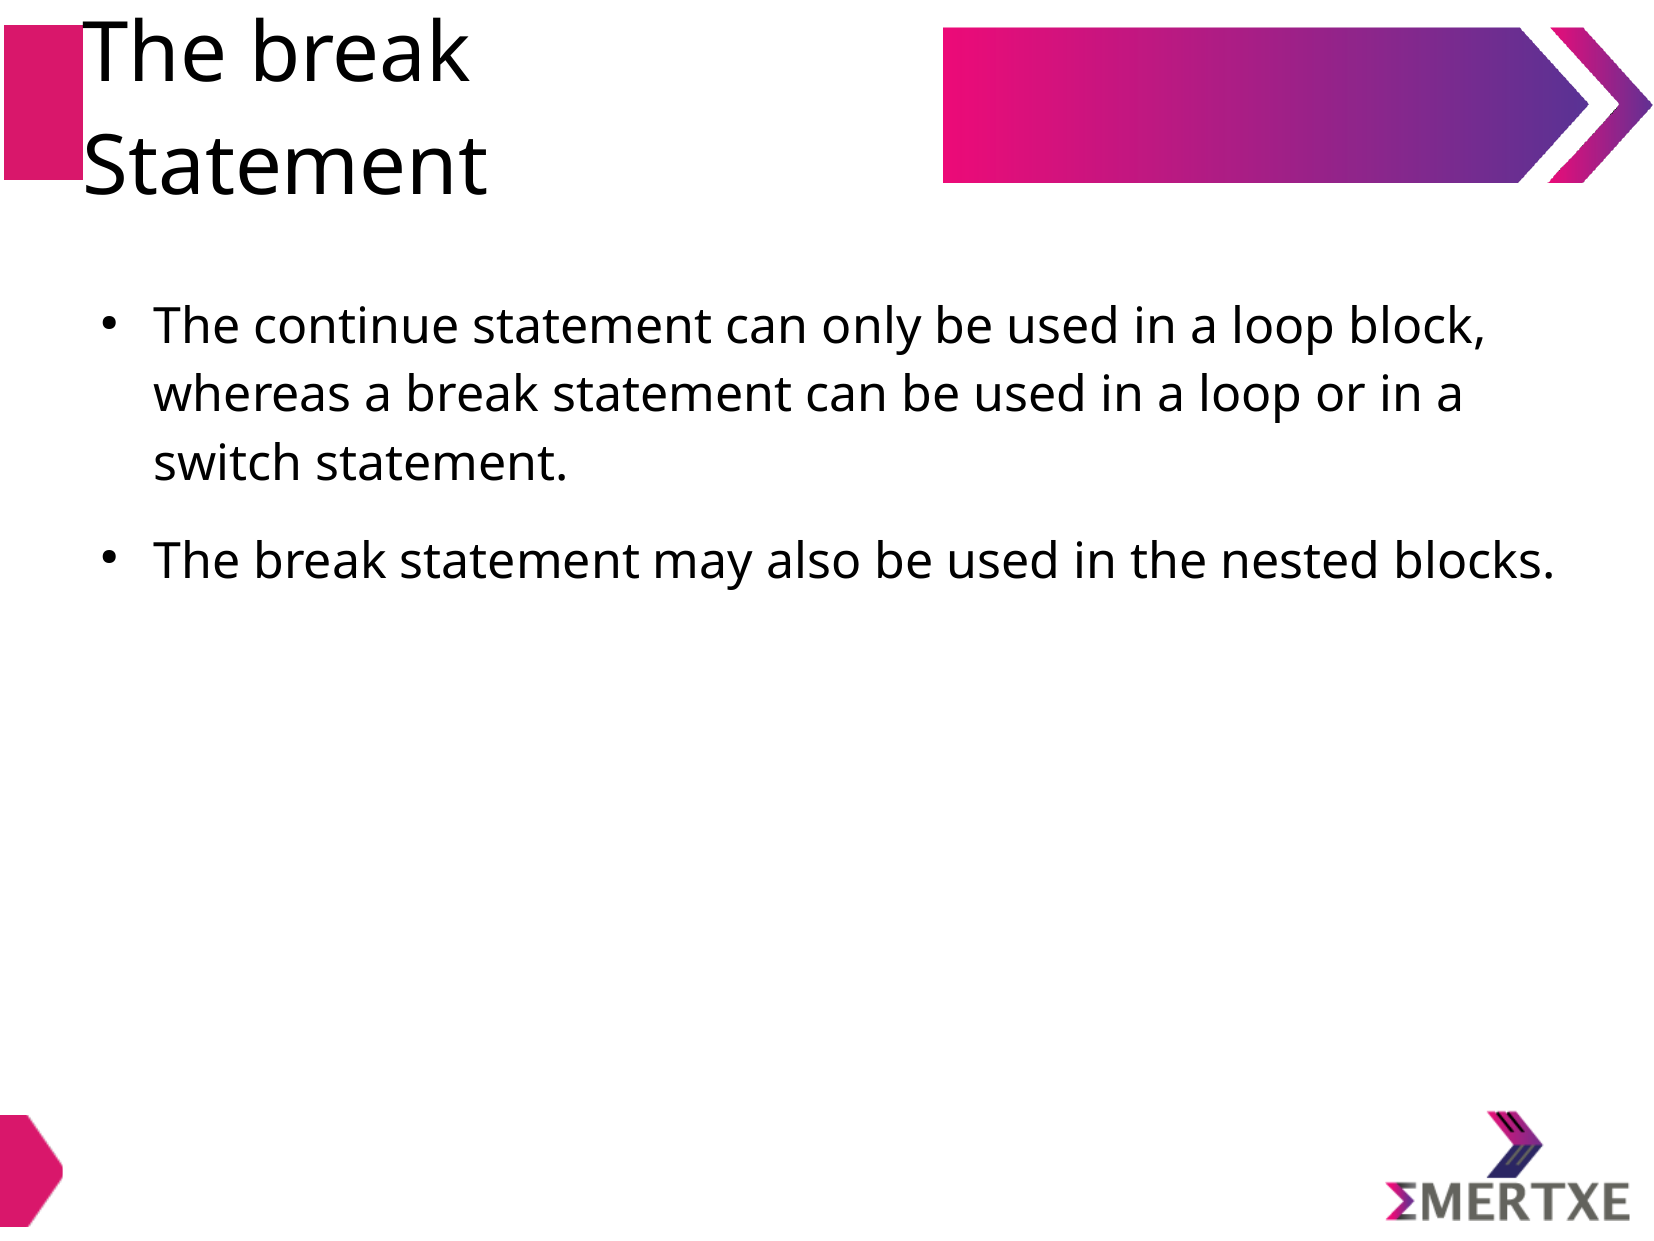

# The break Statement
The continue statement can only be used in a loop block, whereas a break statement can be used in a loop or in a switch statement.
The break statement may also be used in the nested blocks.